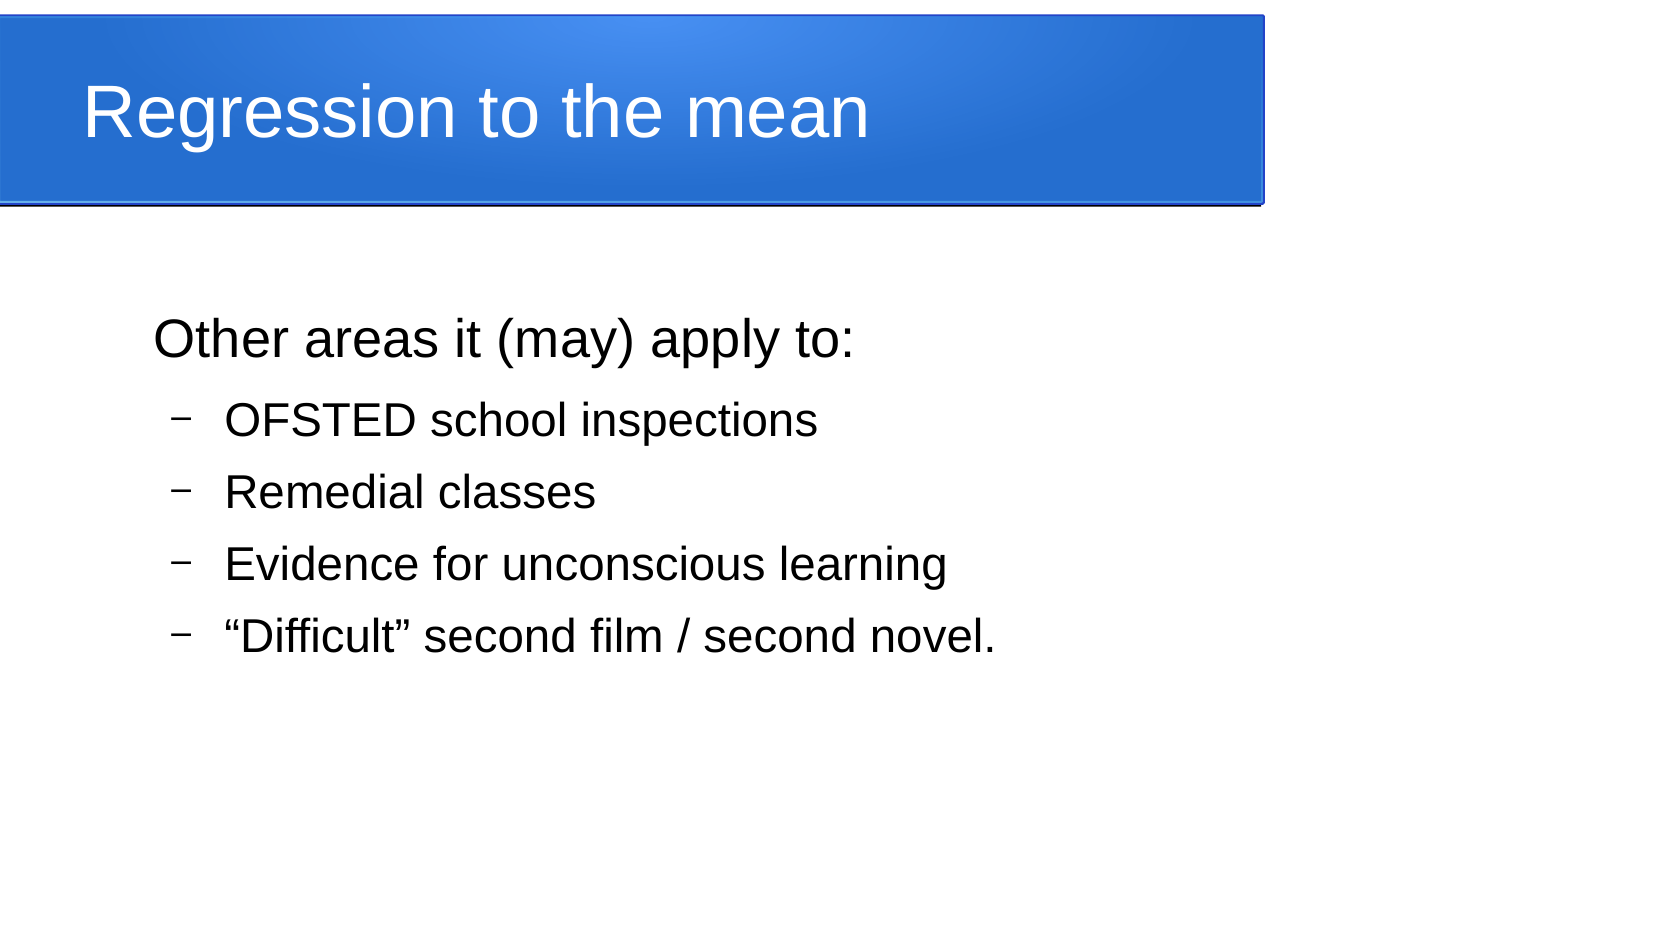

# Regression to the mean
Other areas it (may) apply to:
OFSTED school inspections
Remedial classes
Evidence for unconscious learning
“Difficult” second film / second novel.